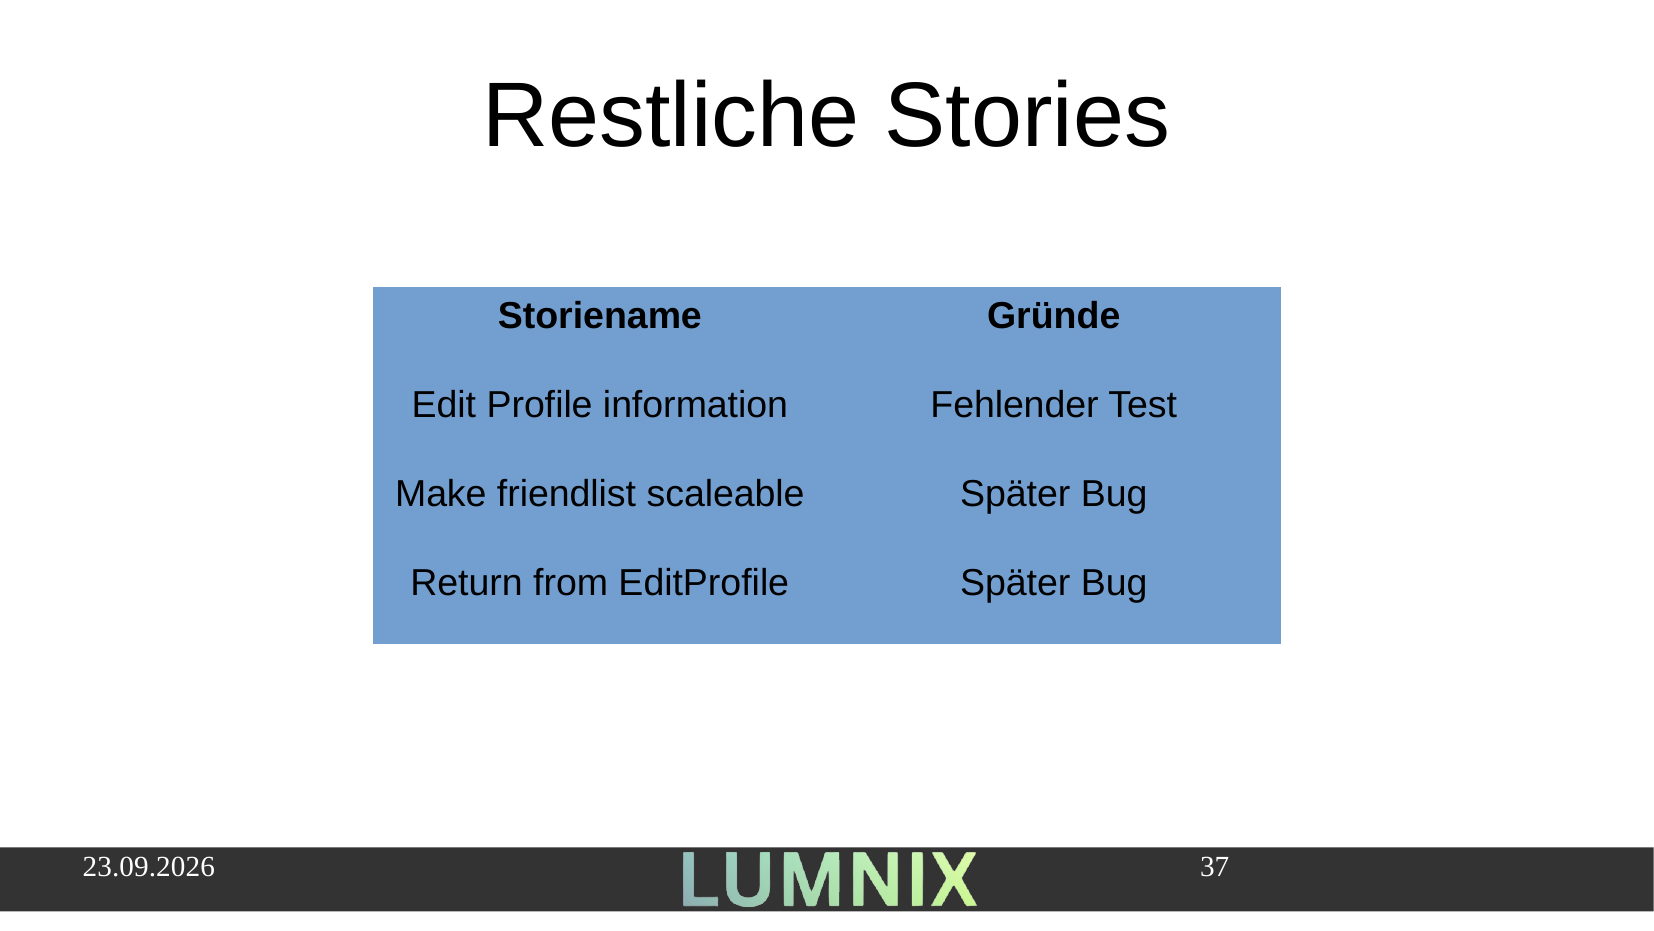

# Restliche Stories
| Storiename | Gründe |
| --- | --- |
| Edit Profile information | Fehlender Test |
| Make friendlist scaleable | Später Bug |
| Return from EditProfile | Später Bug |